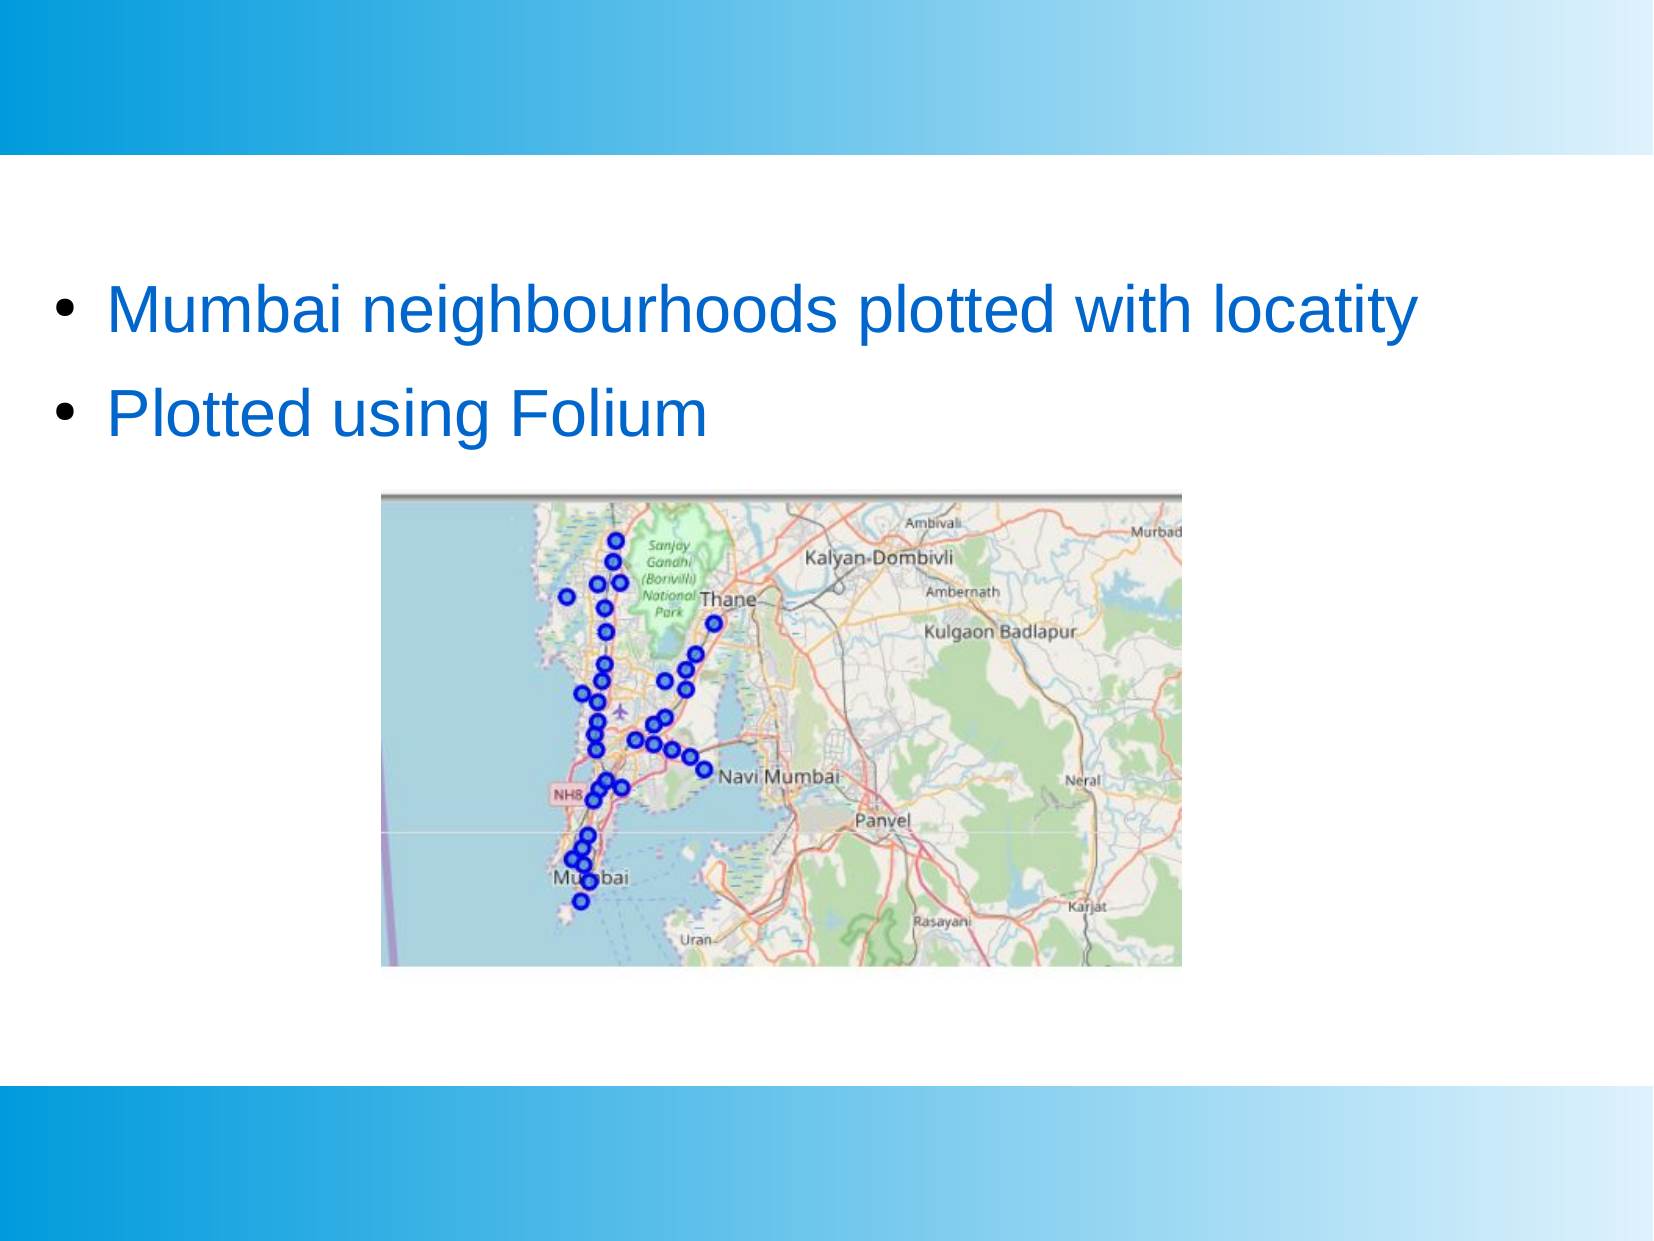

# Mumbai neighbourhoods plotted with locatity
Plotted using Folium